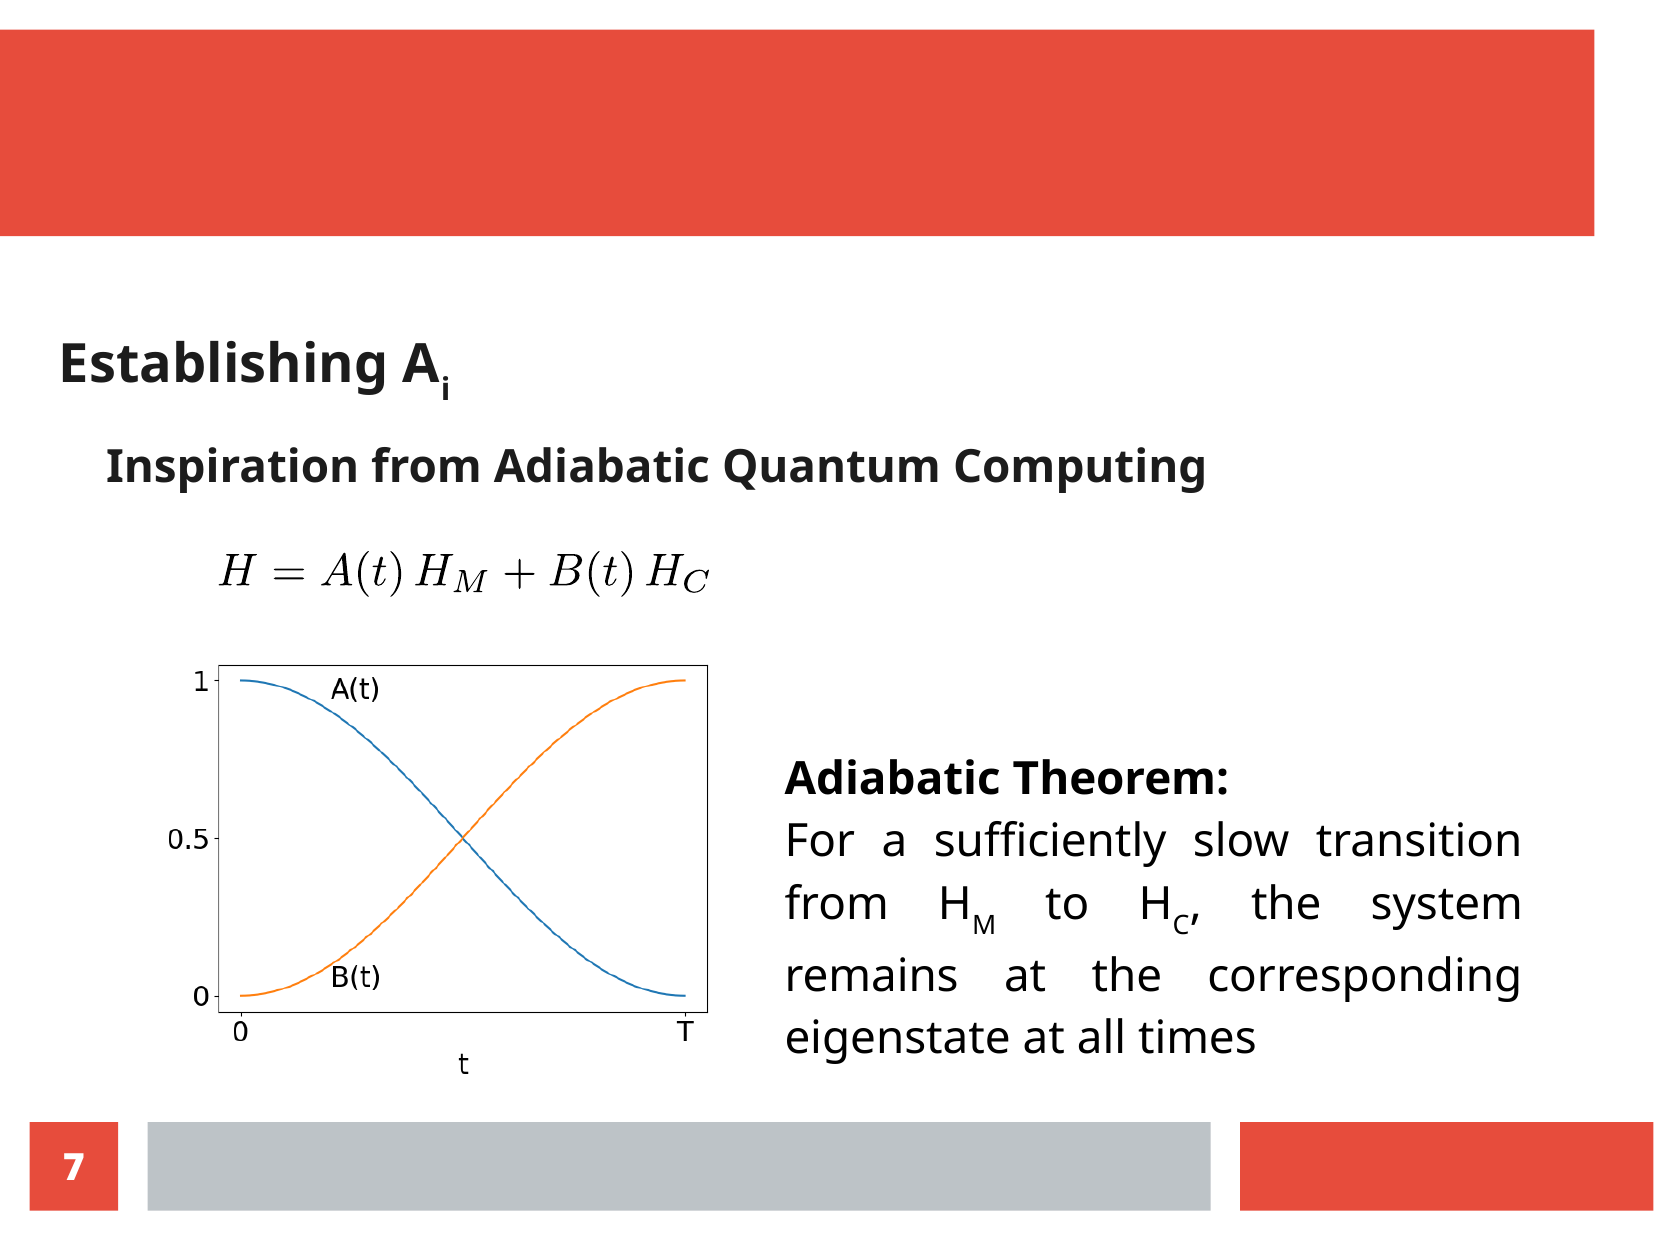

#
Establishing Ai
Inspiration from Adiabatic Quantum Computing
Adiabatic Theorem:
For a sufficiently slow transition from HM to HC, the system remains at the corresponding eigenstate at all times
7